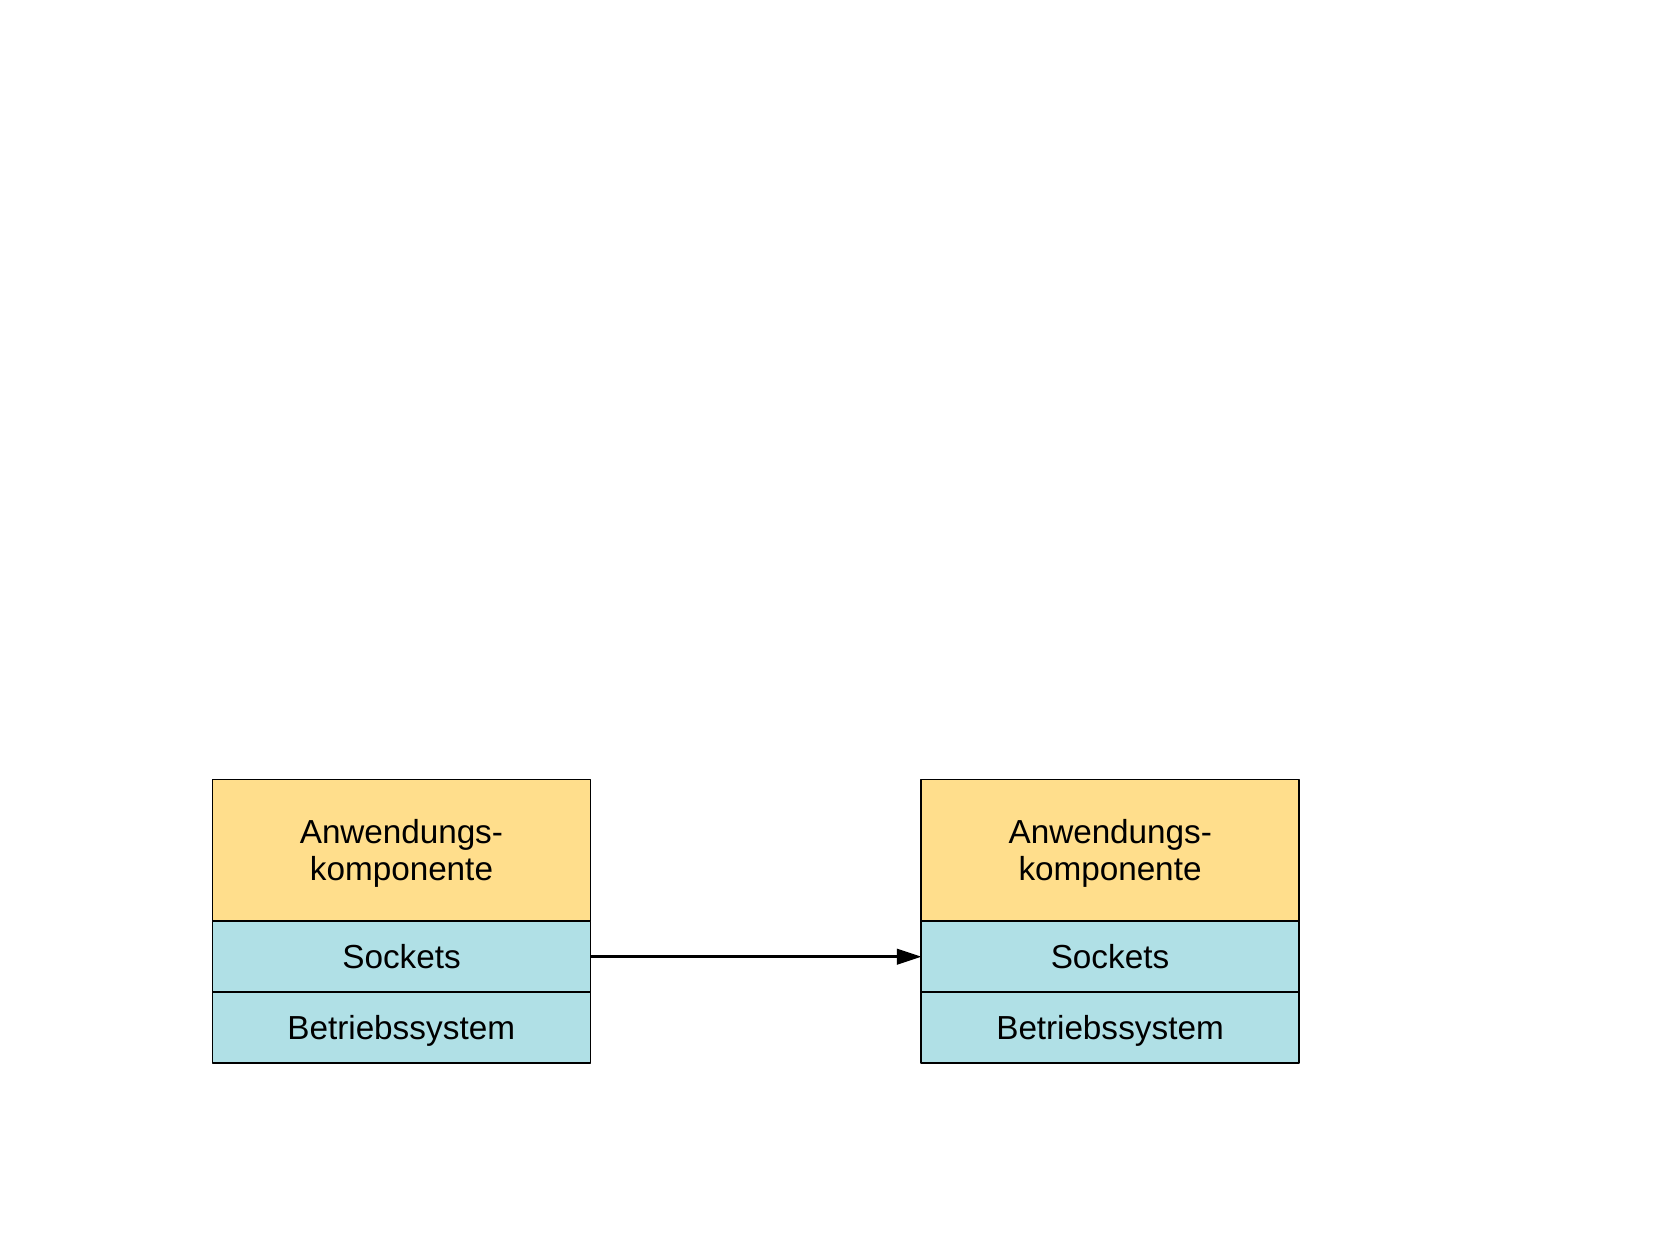

Anwendungs-
komponente
Anwendungs-
komponente
Sockets
Sockets
Betriebssystem
Betriebssystem